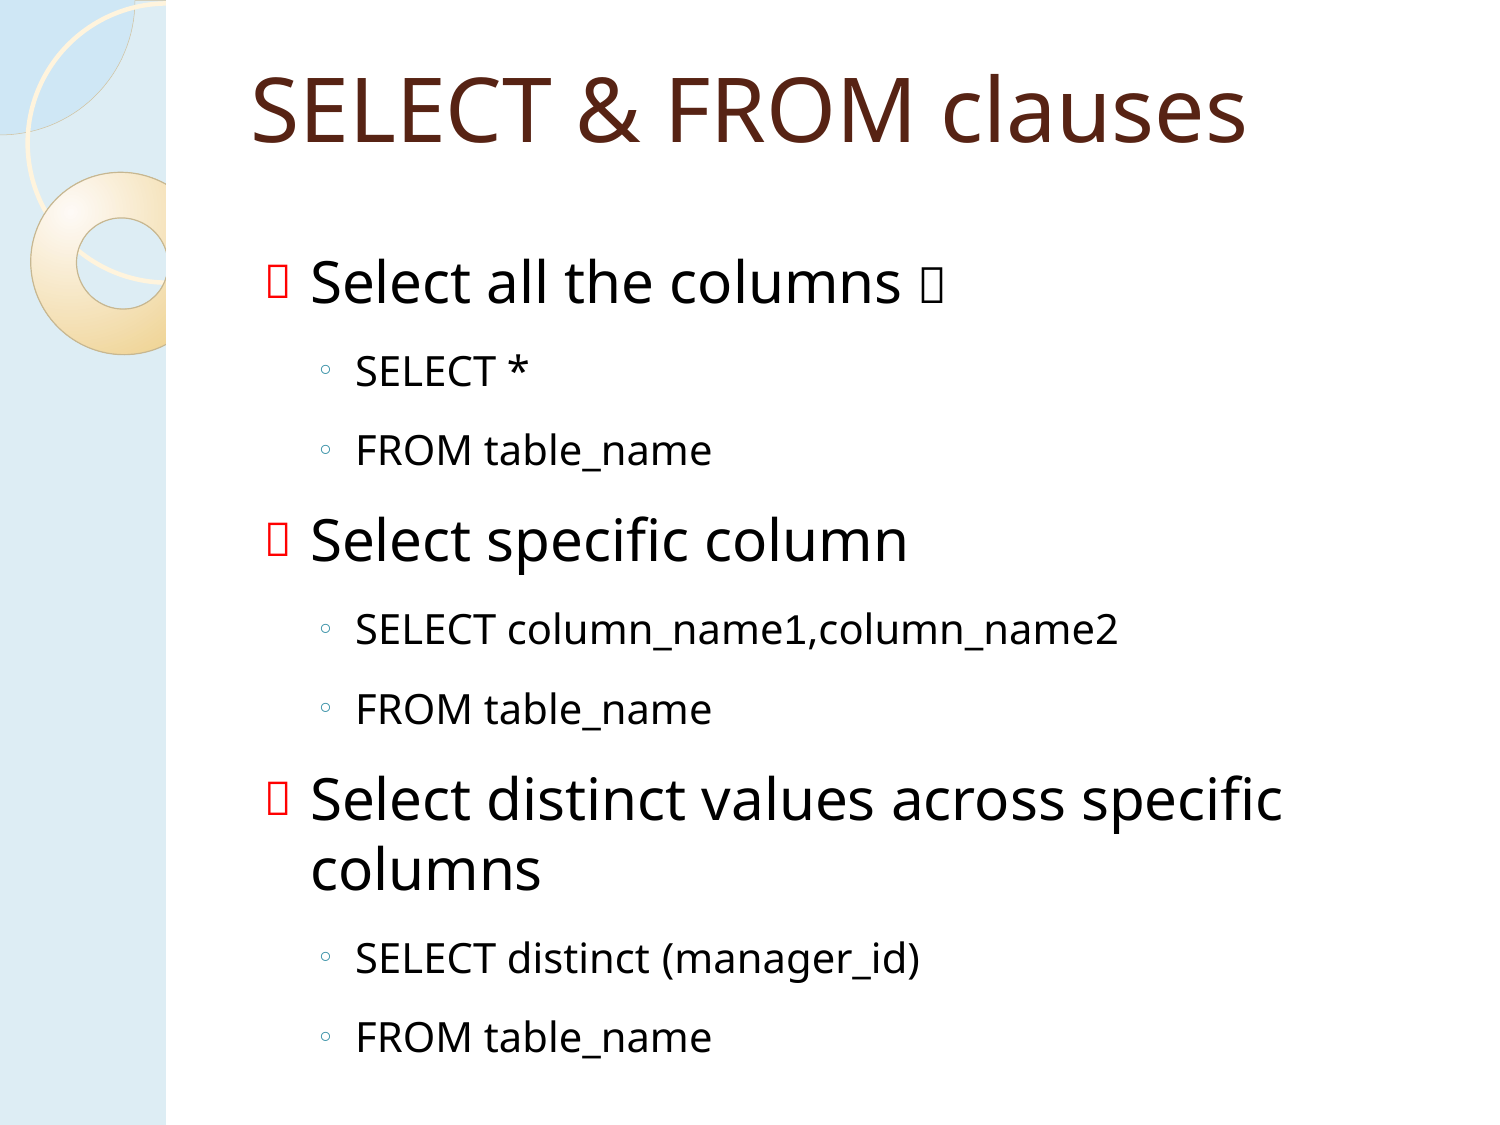

# SELECT & FROM clauses
Select all the columns 
SELECT *
FROM table_name
Select specific column
SELECT column_name1,column_name2
FROM table_name
Select distinct values across specific columns
SELECT distinct (manager_id)
FROM table_name